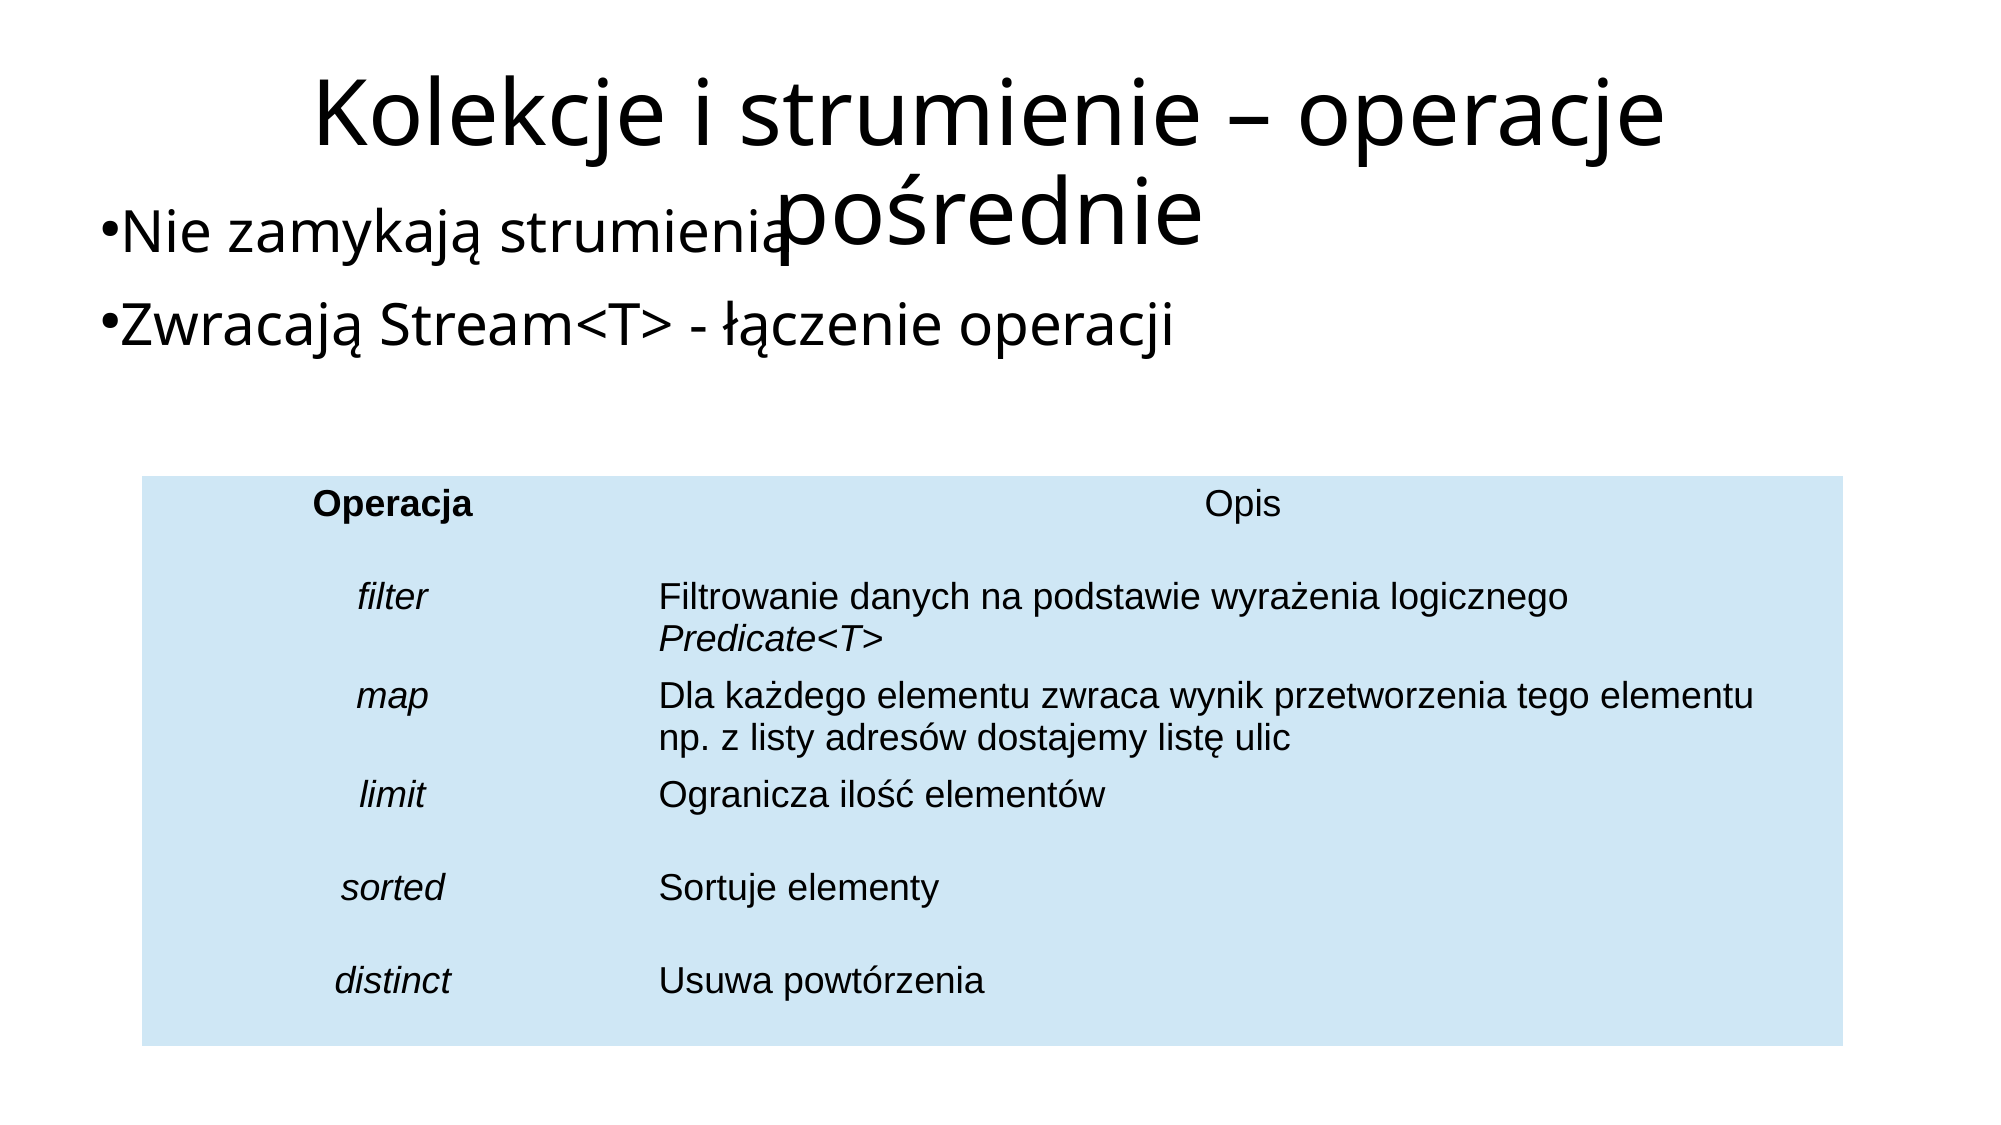

# Kolekcje i strumienie – operacje pośrednie
Nie zamykają strumienia
Zwracają Stream<T> - łączenie operacji
| Operacja | Opis |
| --- | --- |
| filter | Filtrowanie danych na podstawie wyrażenia logicznego Predicate<T> |
| map | Dla każdego elementu zwraca wynik przetworzenia tego elementu np. z listy adresów dostajemy listę ulic |
| limit | Ogranicza ilość elementów |
| sorted | Sortuje elementy |
| distinct | Usuwa powtórzenia |